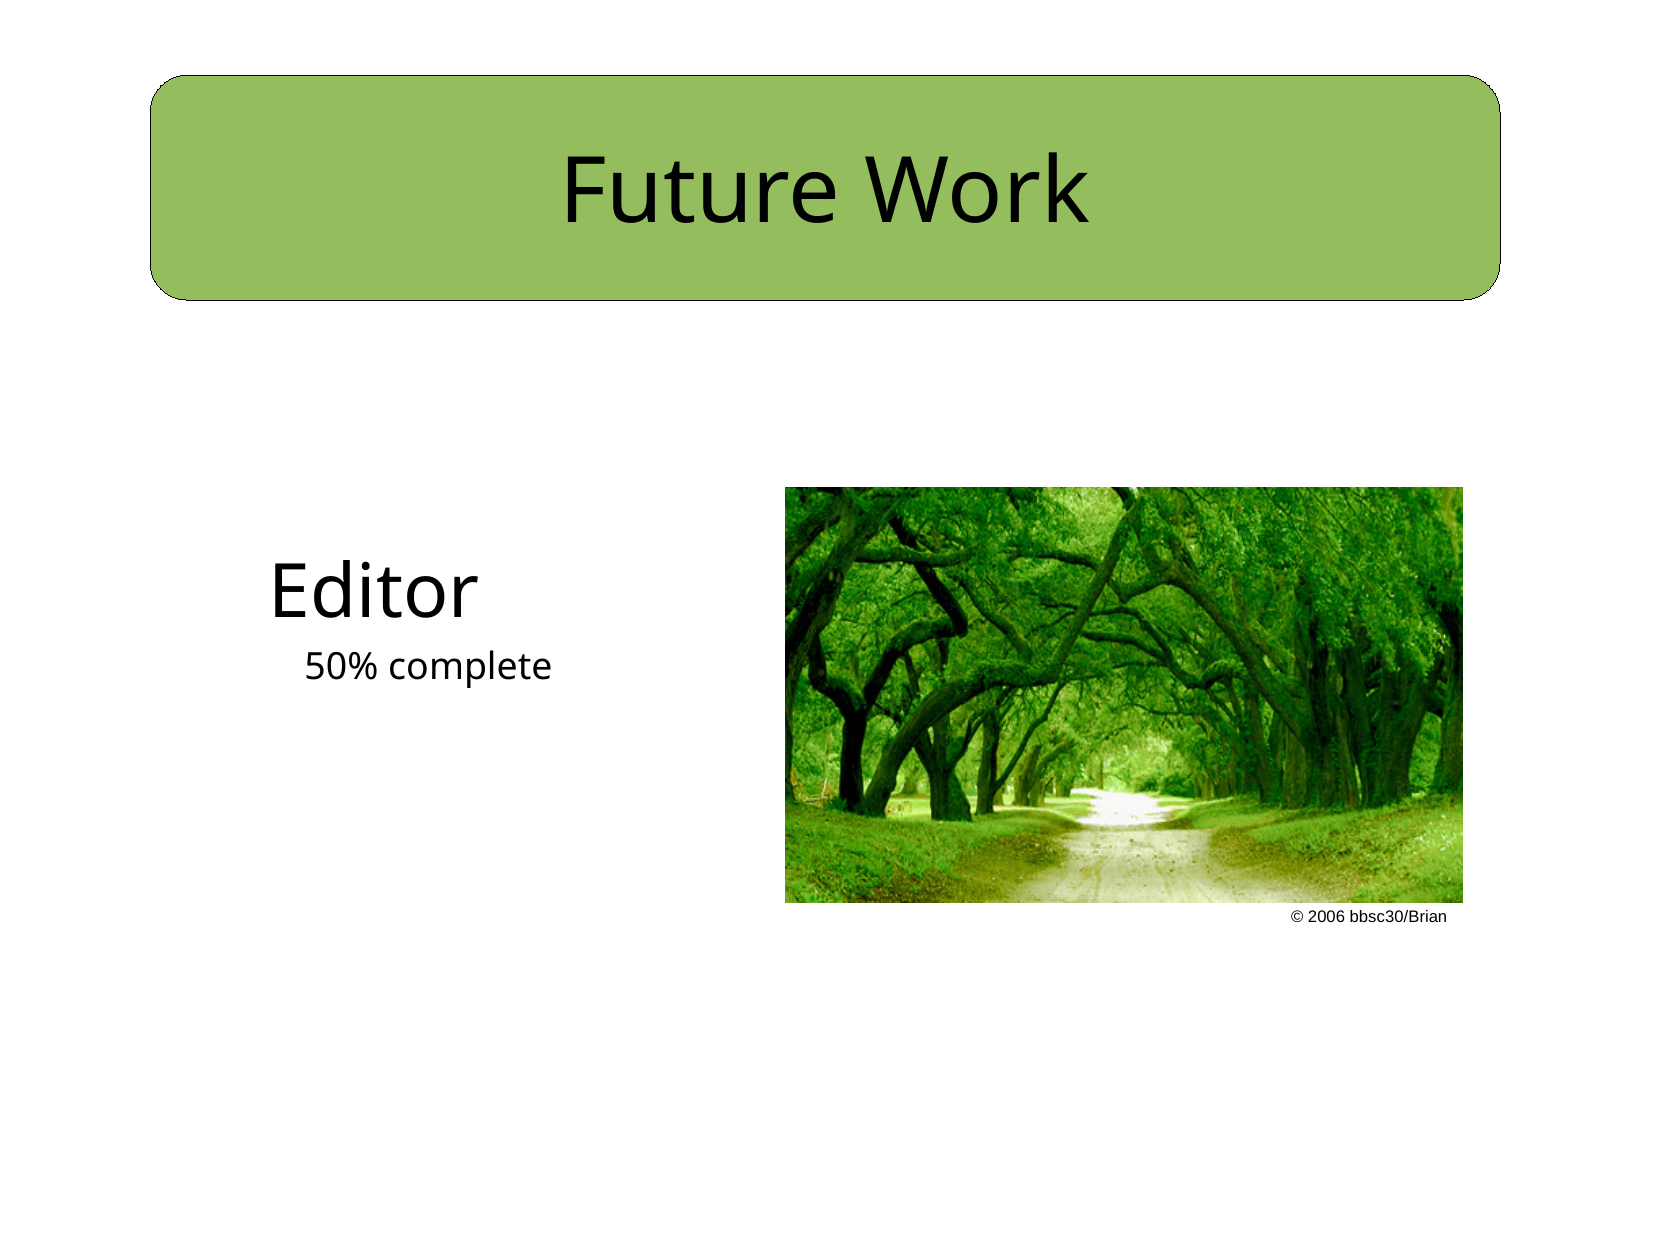

Future Work
Editor
50% complete
© 2006 bbsc30/Brian